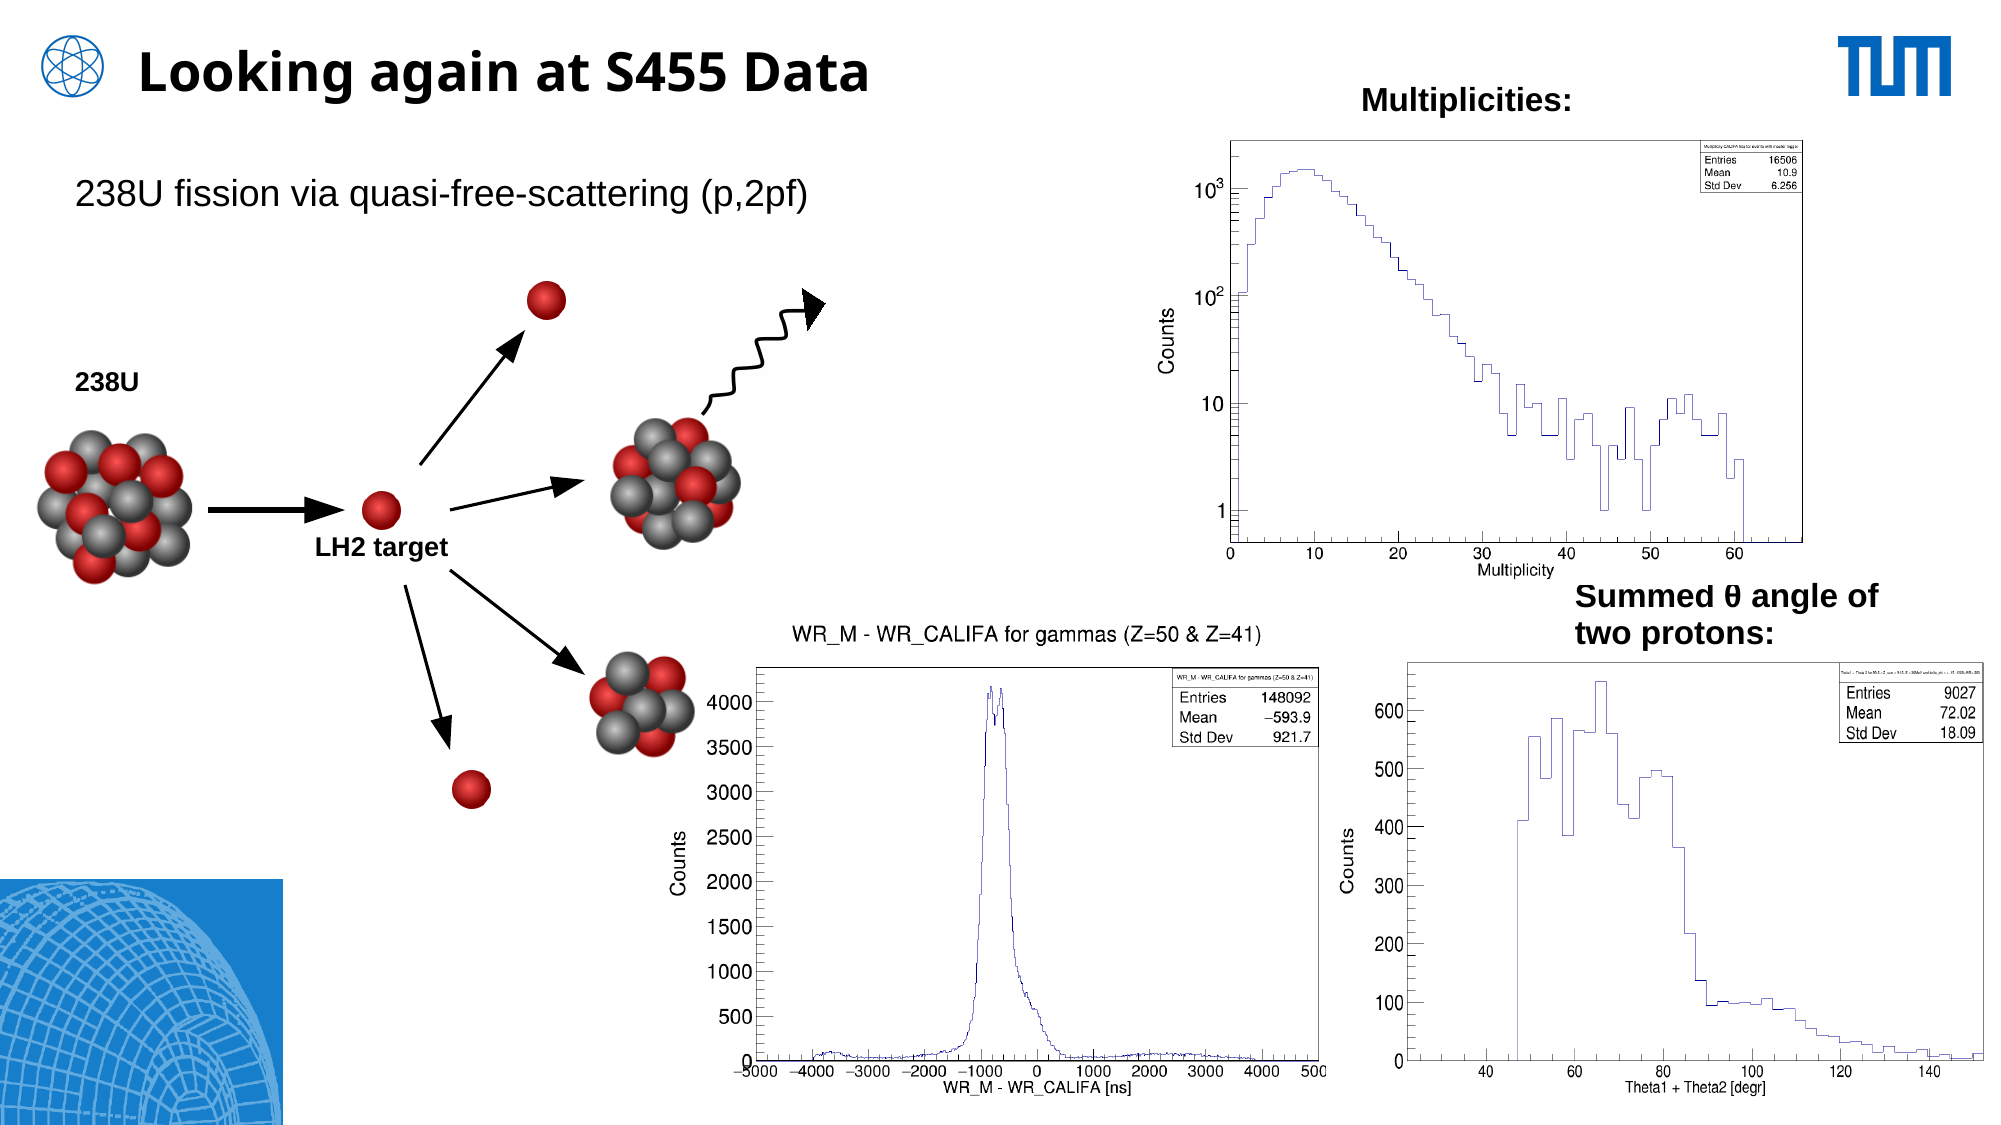

# Looking again at S455 Data
Multiplicities:
238U fission via quasi-free-scattering (p,2pf)
238U
LH2 target
Summed θ angle of two protons:
10